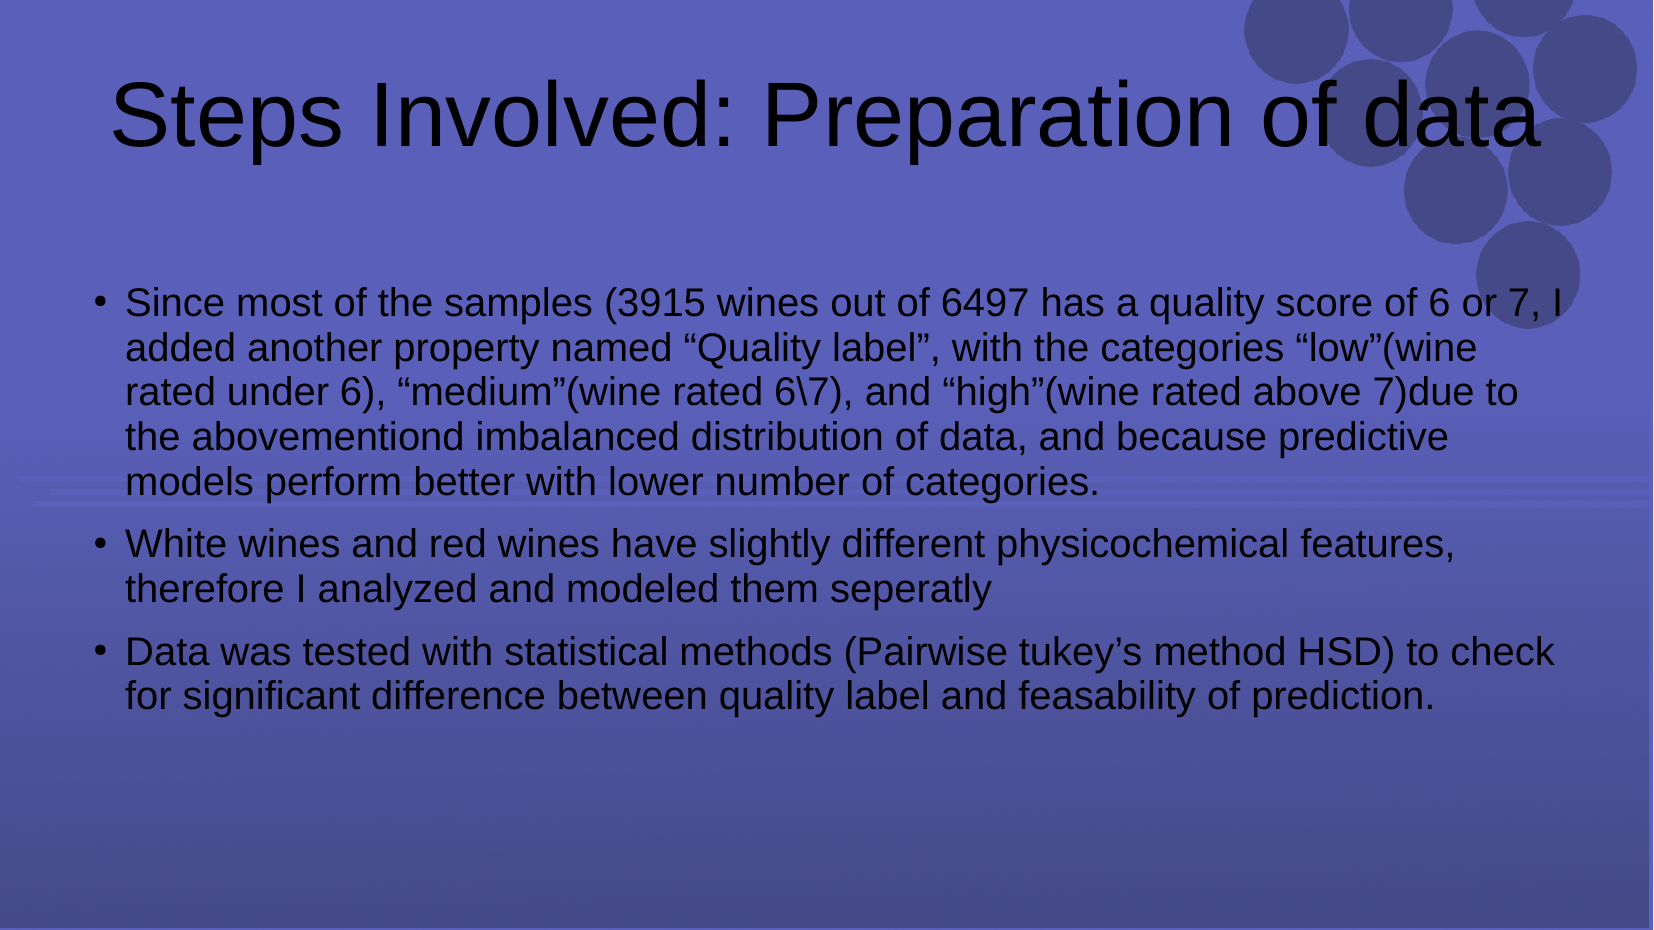

# Steps Involved: Preparation of data
Since most of the samples (3915 wines out of 6497 has a quality score of 6 or 7, I added another property named “Quality label”, with the categories “low”(wine rated under 6), “medium”(wine rated 6\7), and “high”(wine rated above 7)due to the abovementiond imbalanced distribution of data, and because predictive models perform better with lower number of categories.
White wines and red wines have slightly different physicochemical features, therefore I analyzed and modeled them seperatly
Data was tested with statistical methods (Pairwise tukey’s method HSD) to check for significant difference between quality label and feasability of prediction.